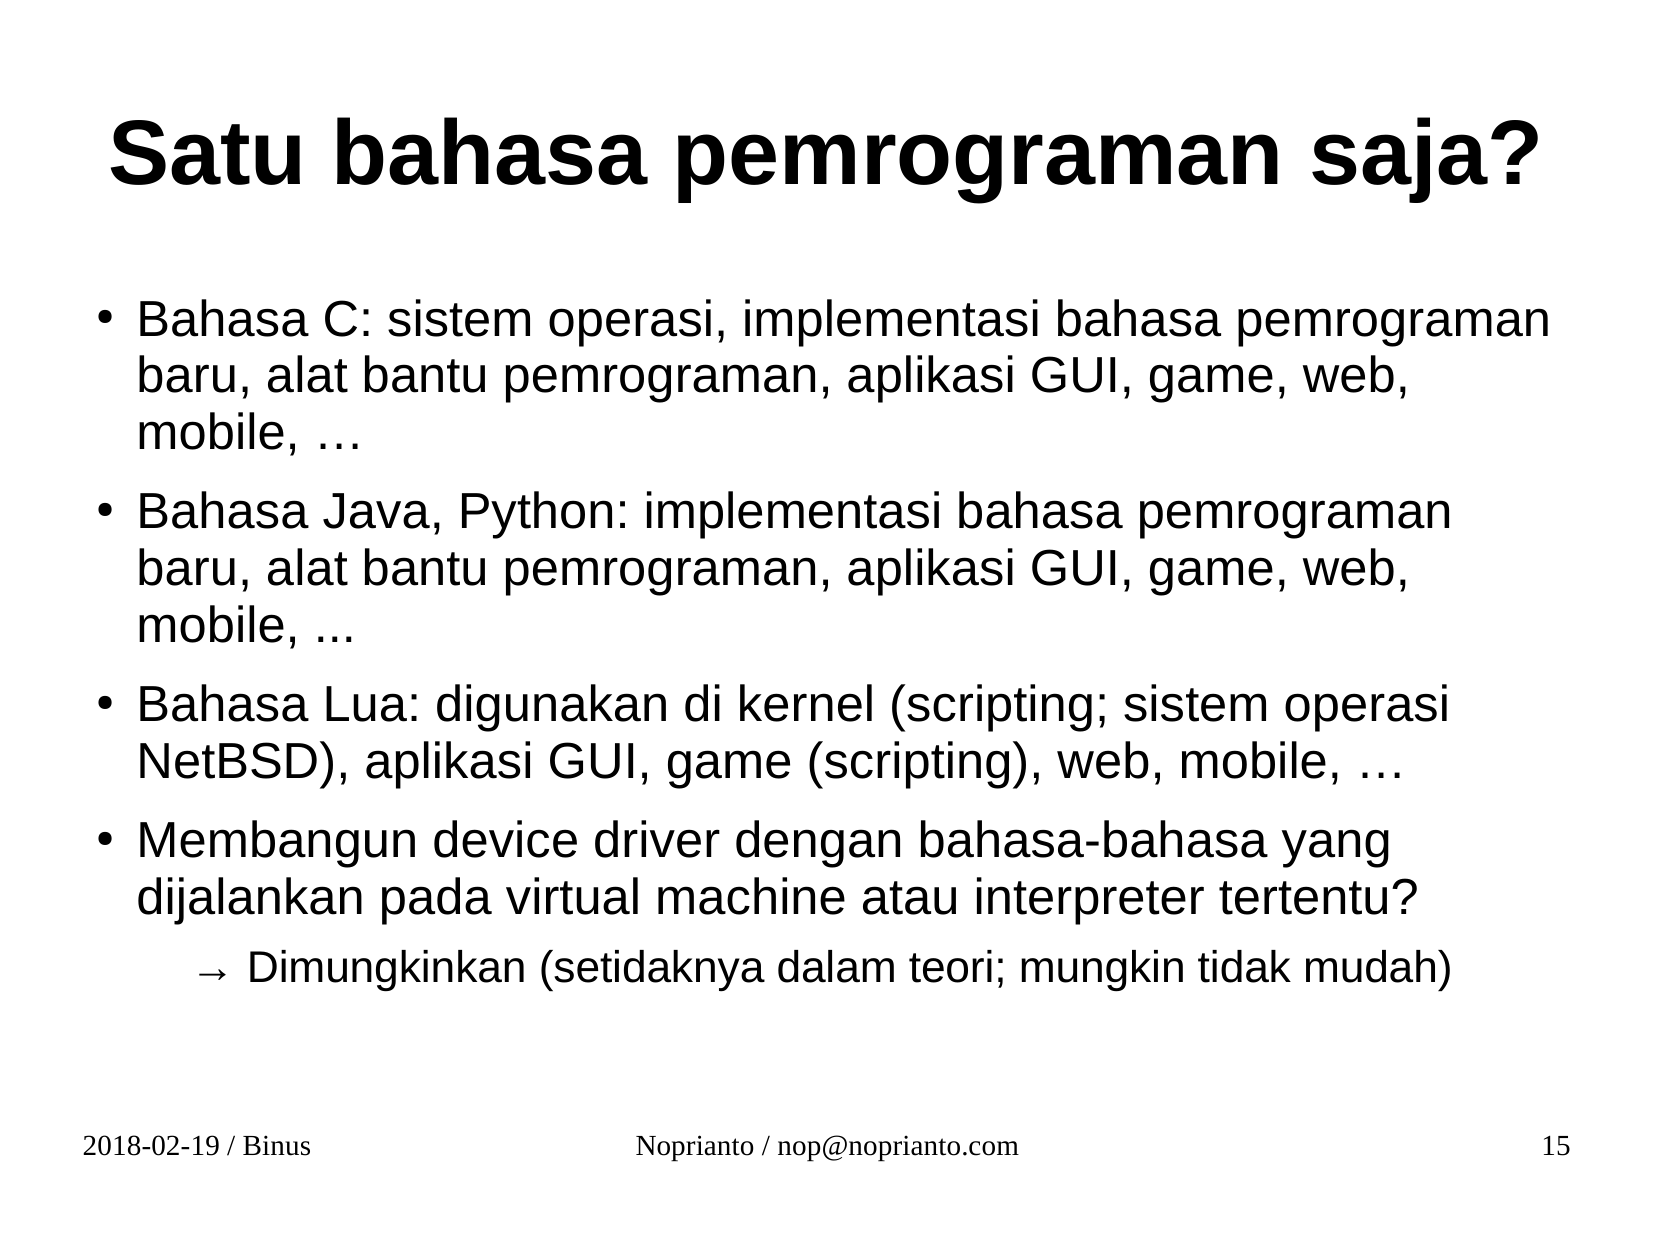

# Satu bahasa pemrograman saja?
Bahasa C: sistem operasi, implementasi bahasa pemrograman baru, alat bantu pemrograman, aplikasi GUI, game, web, mobile, …
Bahasa Java, Python: implementasi bahasa pemrograman baru, alat bantu pemrograman, aplikasi GUI, game, web, mobile, ...
Bahasa Lua: digunakan di kernel (scripting; sistem operasi NetBSD), aplikasi GUI, game (scripting), web, mobile, …
Membangun device driver dengan bahasa-bahasa yang dijalankan pada virtual machine atau interpreter tertentu?
→ Dimungkinkan (setidaknya dalam teori; mungkin tidak mudah)
2018-02-19 / Binus
Noprianto / nop@noprianto.com
15